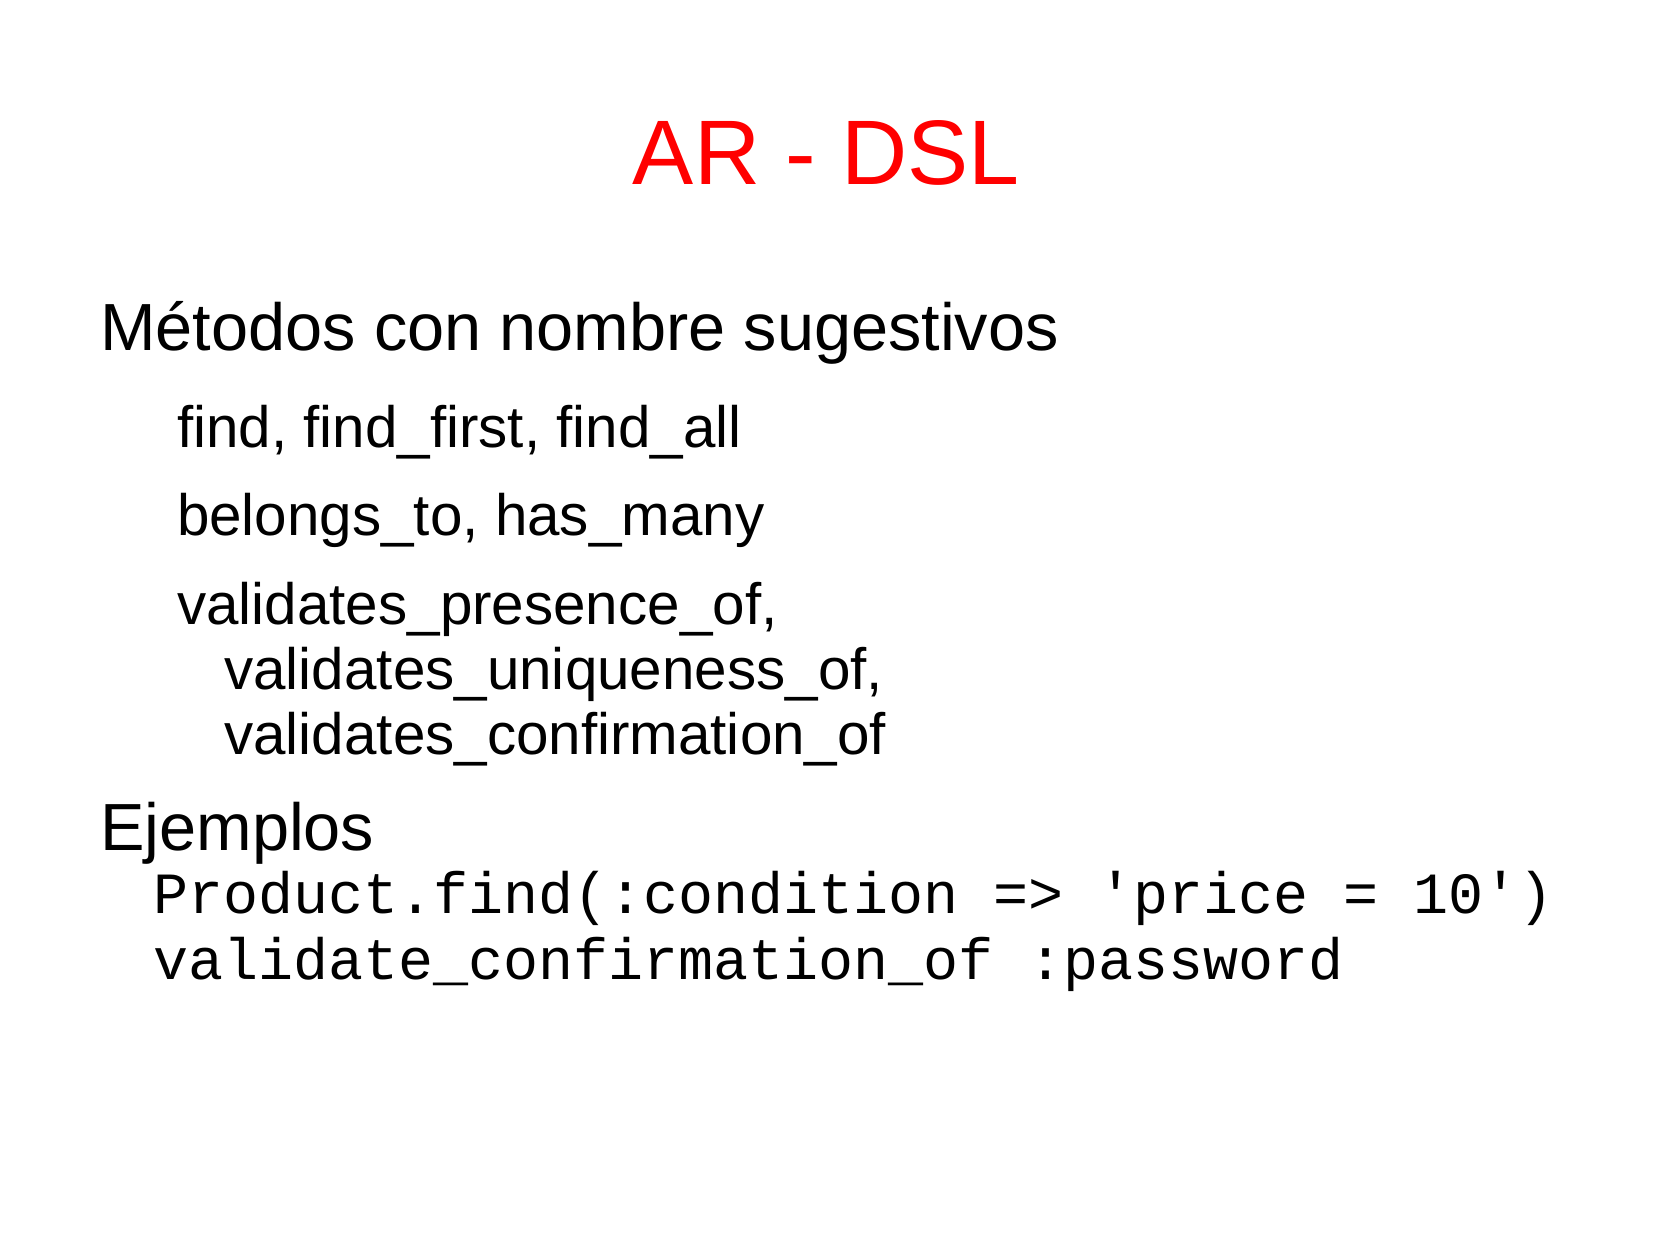

# AR - DSL
Métodos con nombre sugestivos
find, find_first, find_all
belongs_to, has_many
validates_presence_of,
validates_uniqueness_of,
validates_confirmation_of
Ejemplos
Product.find(:condition => 'price = 10')
validate_confirmation_of :password